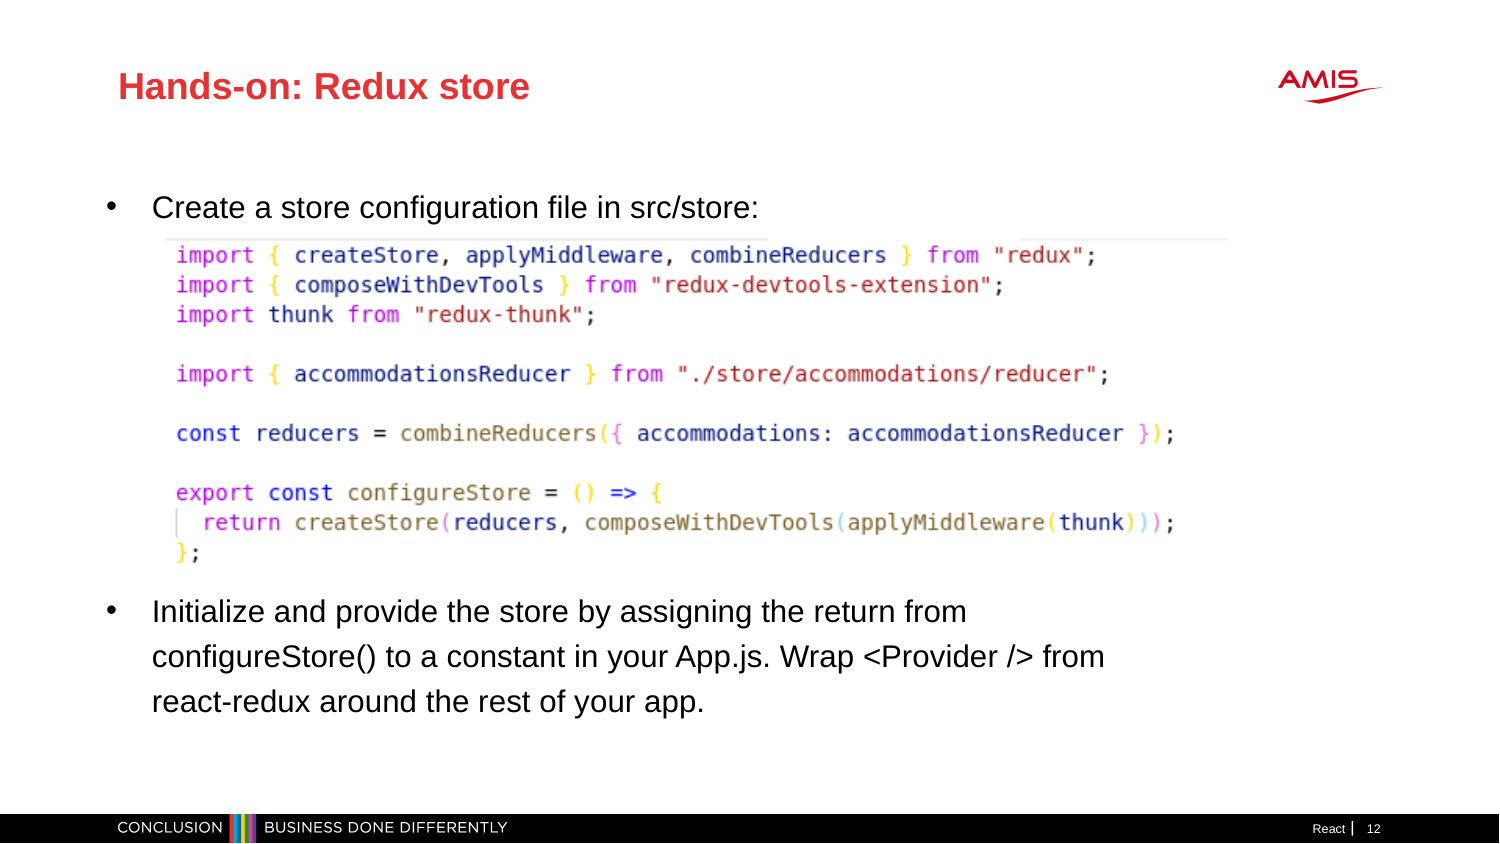

Hands-on: Redux store
Create a store configuration file in src/store:
Initialize and provide the store by assigning the return from configureStore() to a constant in your App.js. Wrap <Provider /> from react-redux around the rest of your app.
React